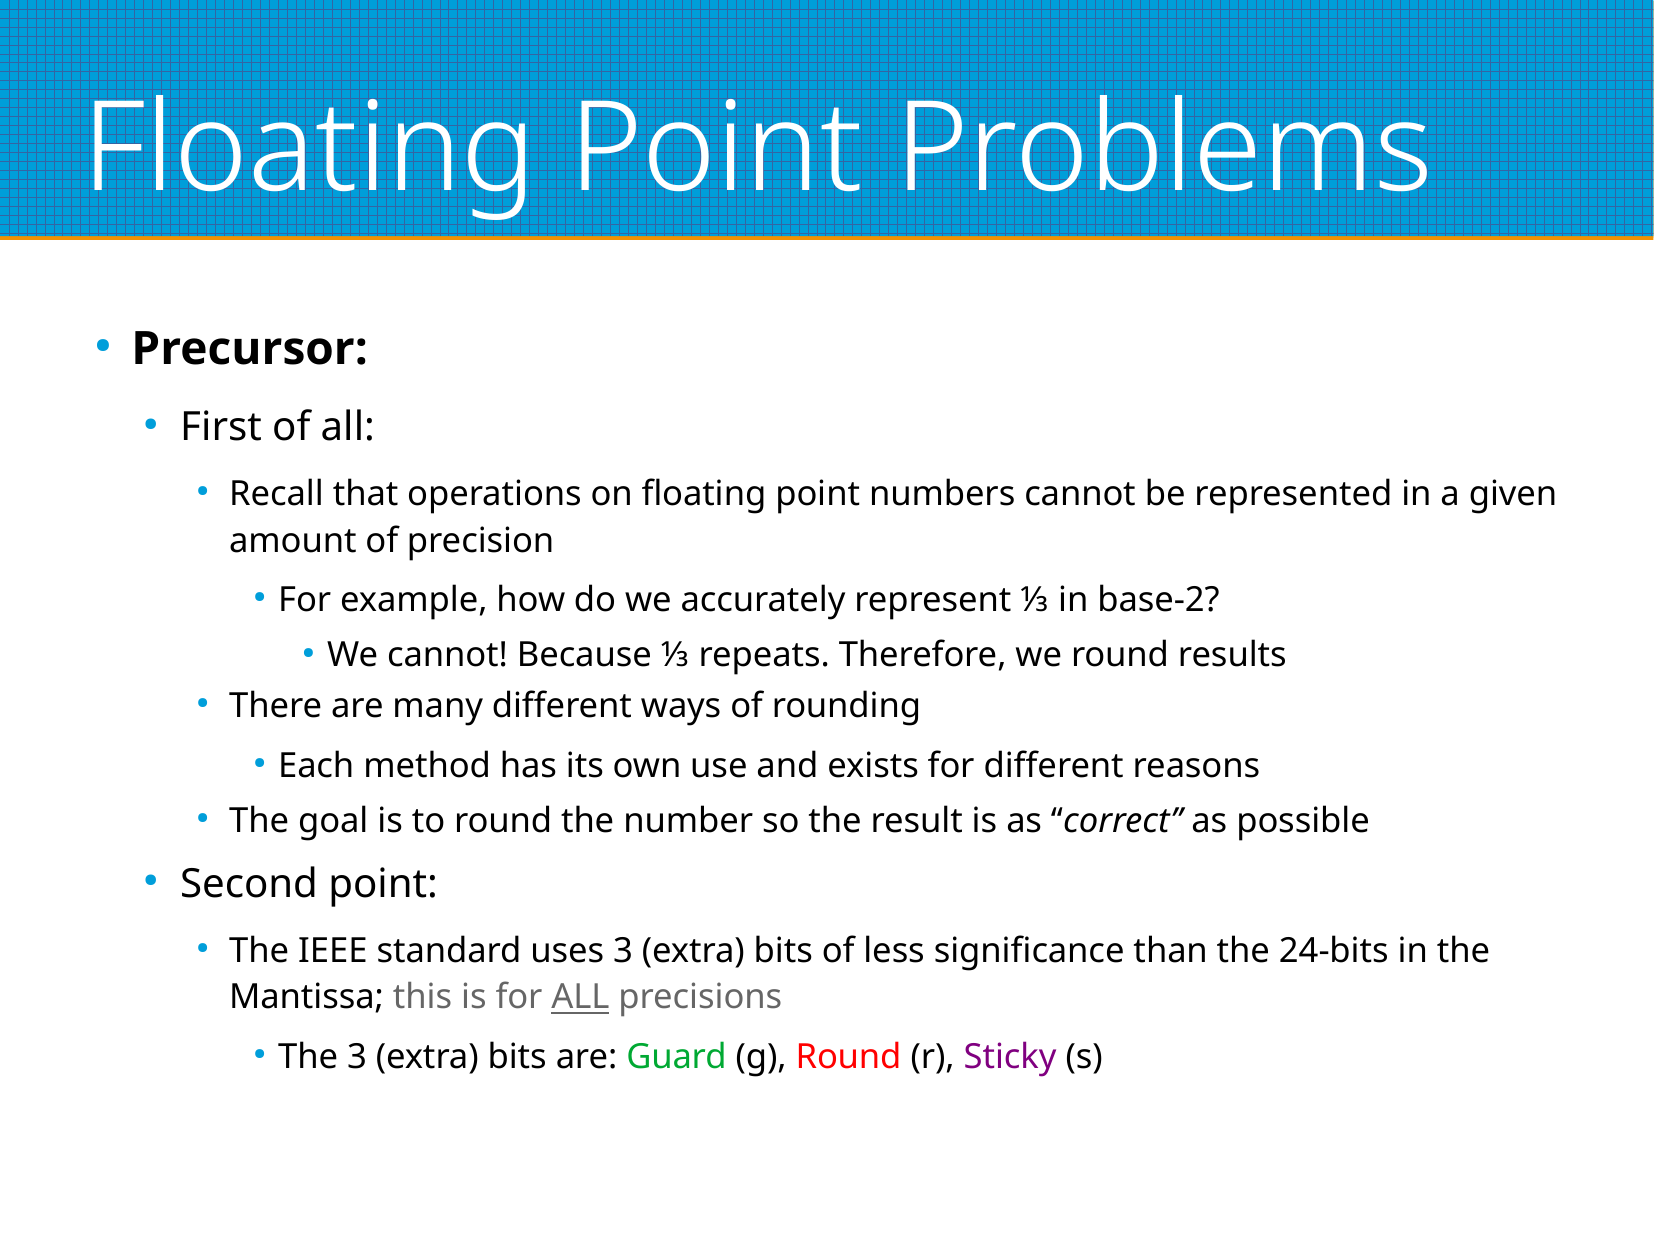

# Floating Point Problems
Precursor:
First of all:
Recall that operations on floating point numbers cannot be represented in a given amount of precision
For example, how do we accurately represent ⅓ in base-2?
We cannot! Because ⅓ repeats. Therefore, we round results
There are many different ways of rounding
Each method has its own use and exists for different reasons
The goal is to round the number so the result is as ‘‘correct’’ as possible
Second point:
The IEEE standard uses 3 (extra) bits of less significance than the 24-bits in the Mantissa; this is for ALL precisions
The 3 (extra) bits are: Guard (g), Round (r), Sticky (s)